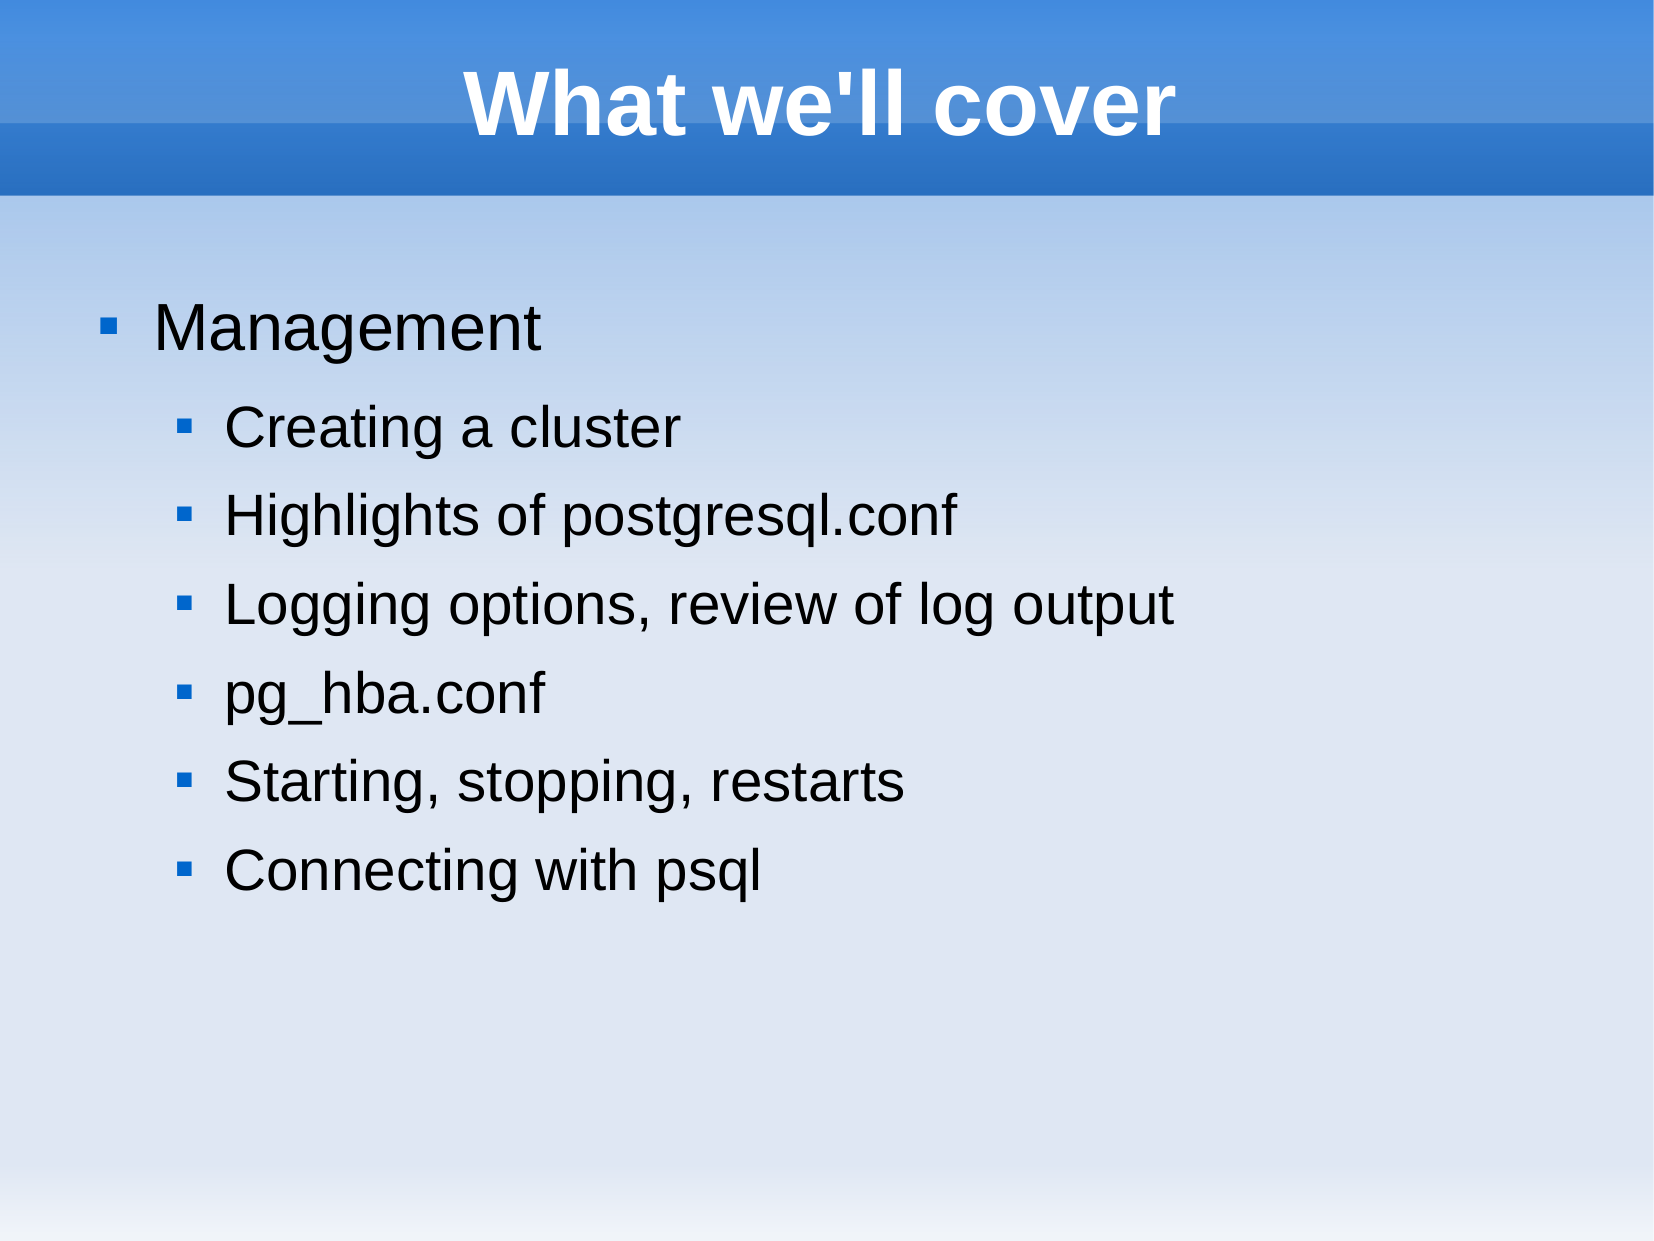

# What we'll cover
Management
Creating a cluster
Highlights of postgresql.conf
Logging options, review of log output
pg_hba.conf
Starting, stopping, restarts
Connecting with psql